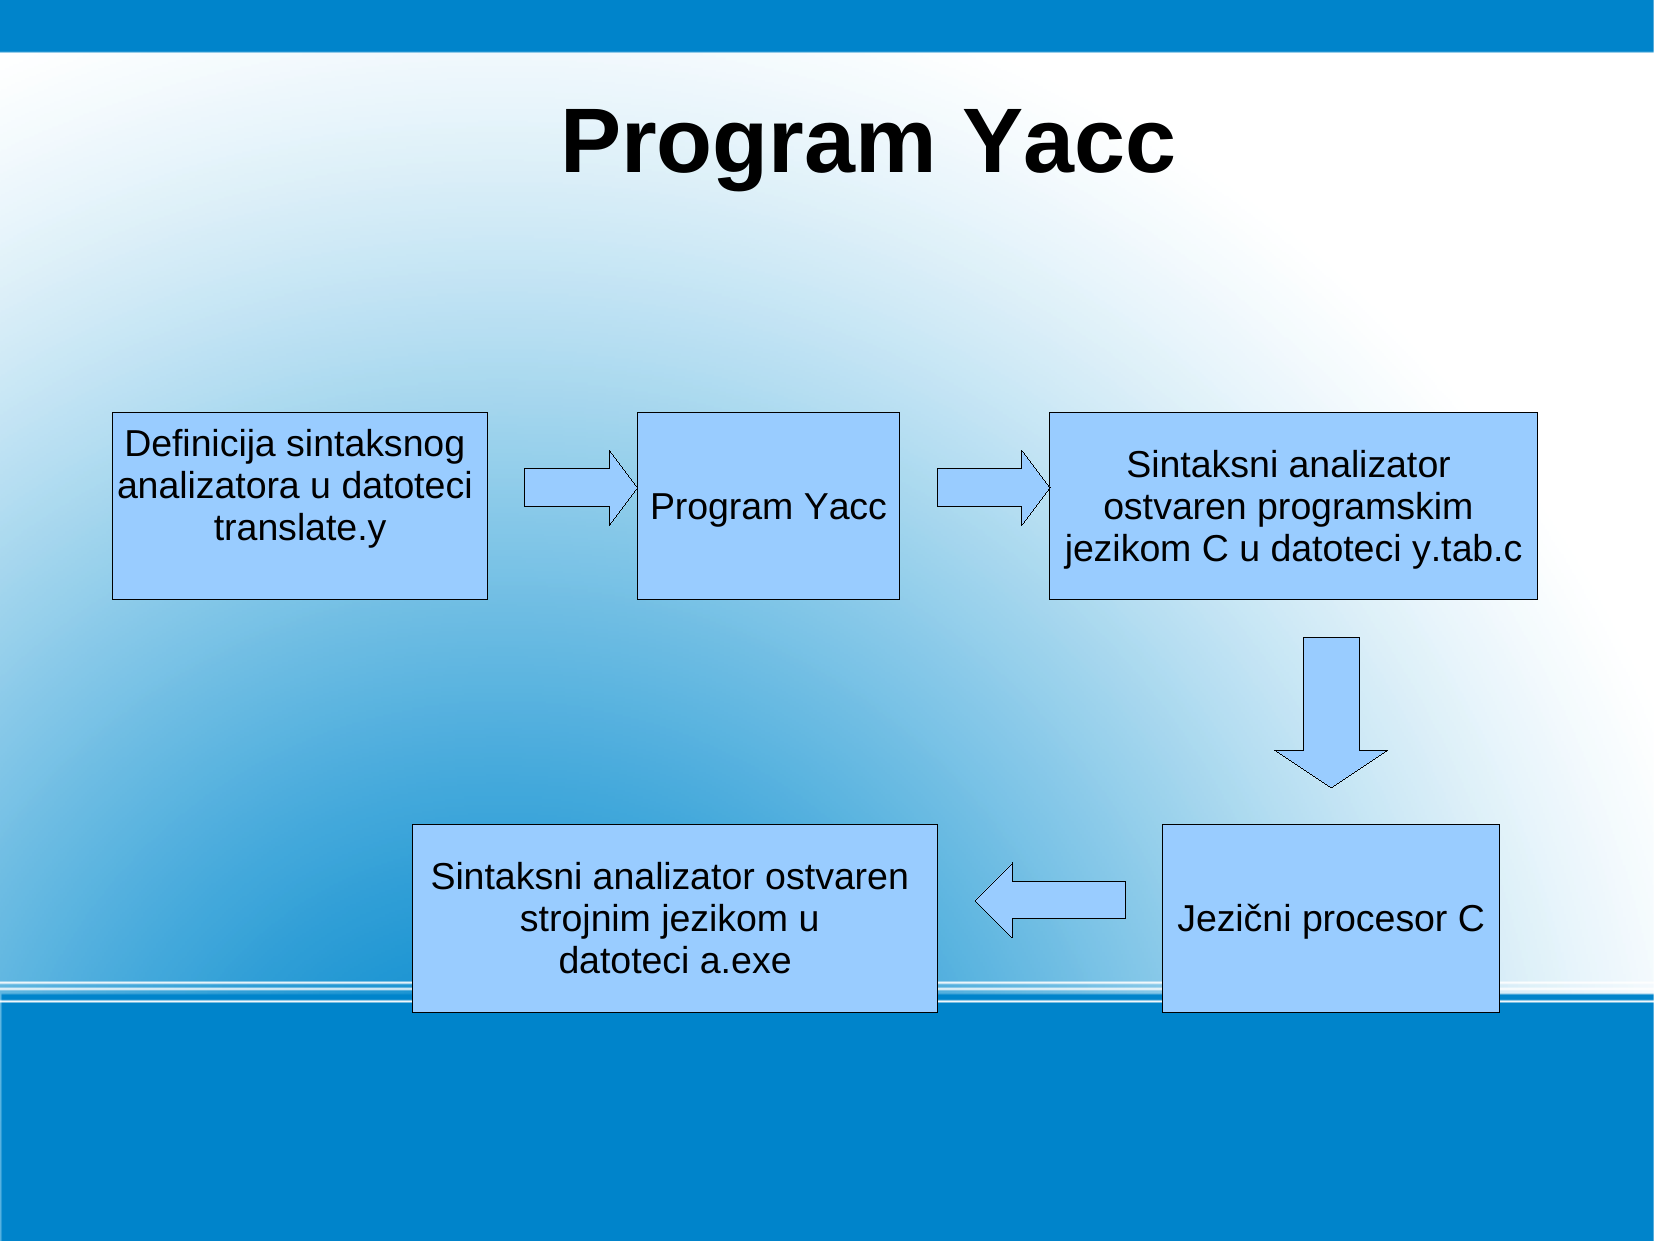

# Program Yacc
Definicija sintaksnog
analizatora u datoteci
translate.y
Program Yacc
Sintaksni analizator
ostvaren programskim
jezikom C u datoteci y.tab.c
Sintaksni analizator ostvaren
strojnim jezikom u
datoteci a.exe
Jezični procesor C